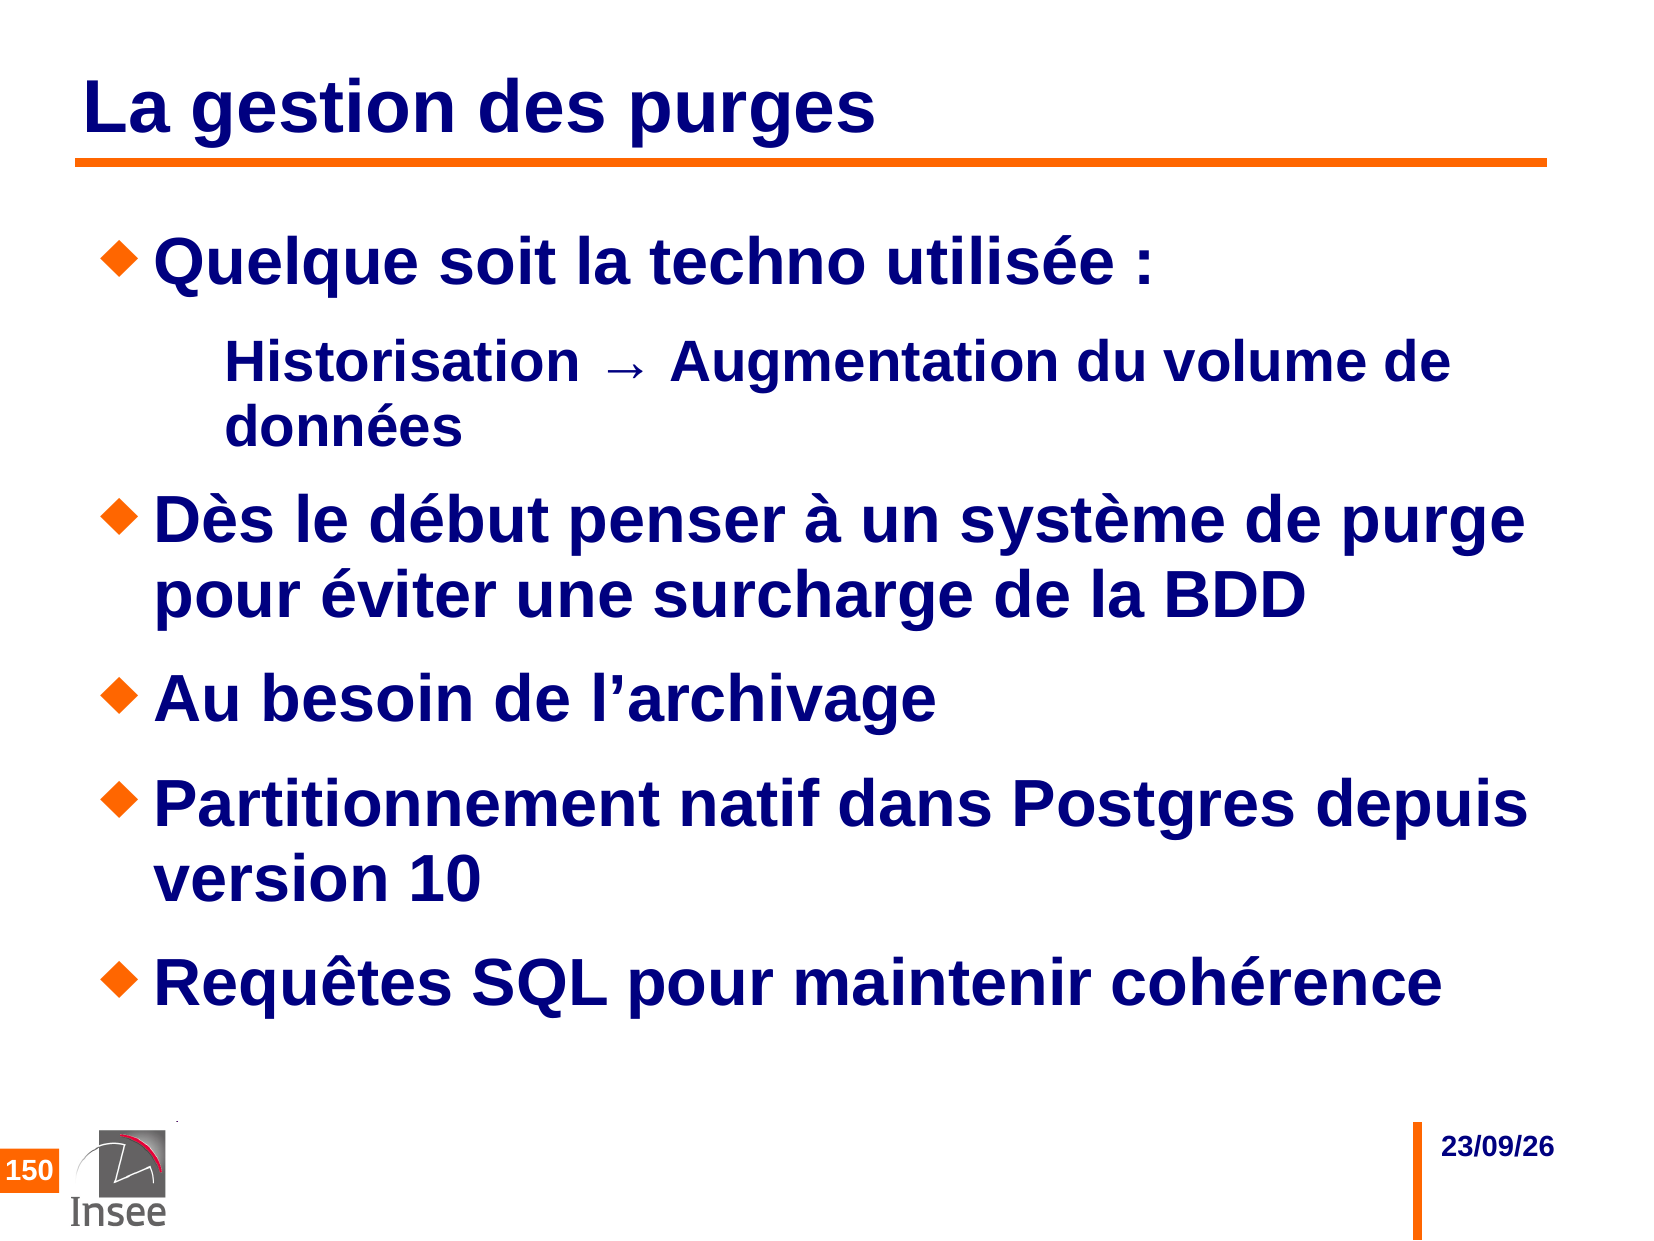

# La gestion des purges
Quelque soit la techno utilisée :
Historisation → Augmentation du volume de données
Dès le début penser à un système de purge pour éviter une surcharge de la BDD
Au besoin de l’archivage
Partitionnement natif dans Postgres depuis version 10
Requêtes SQL pour maintenir cohérence
150